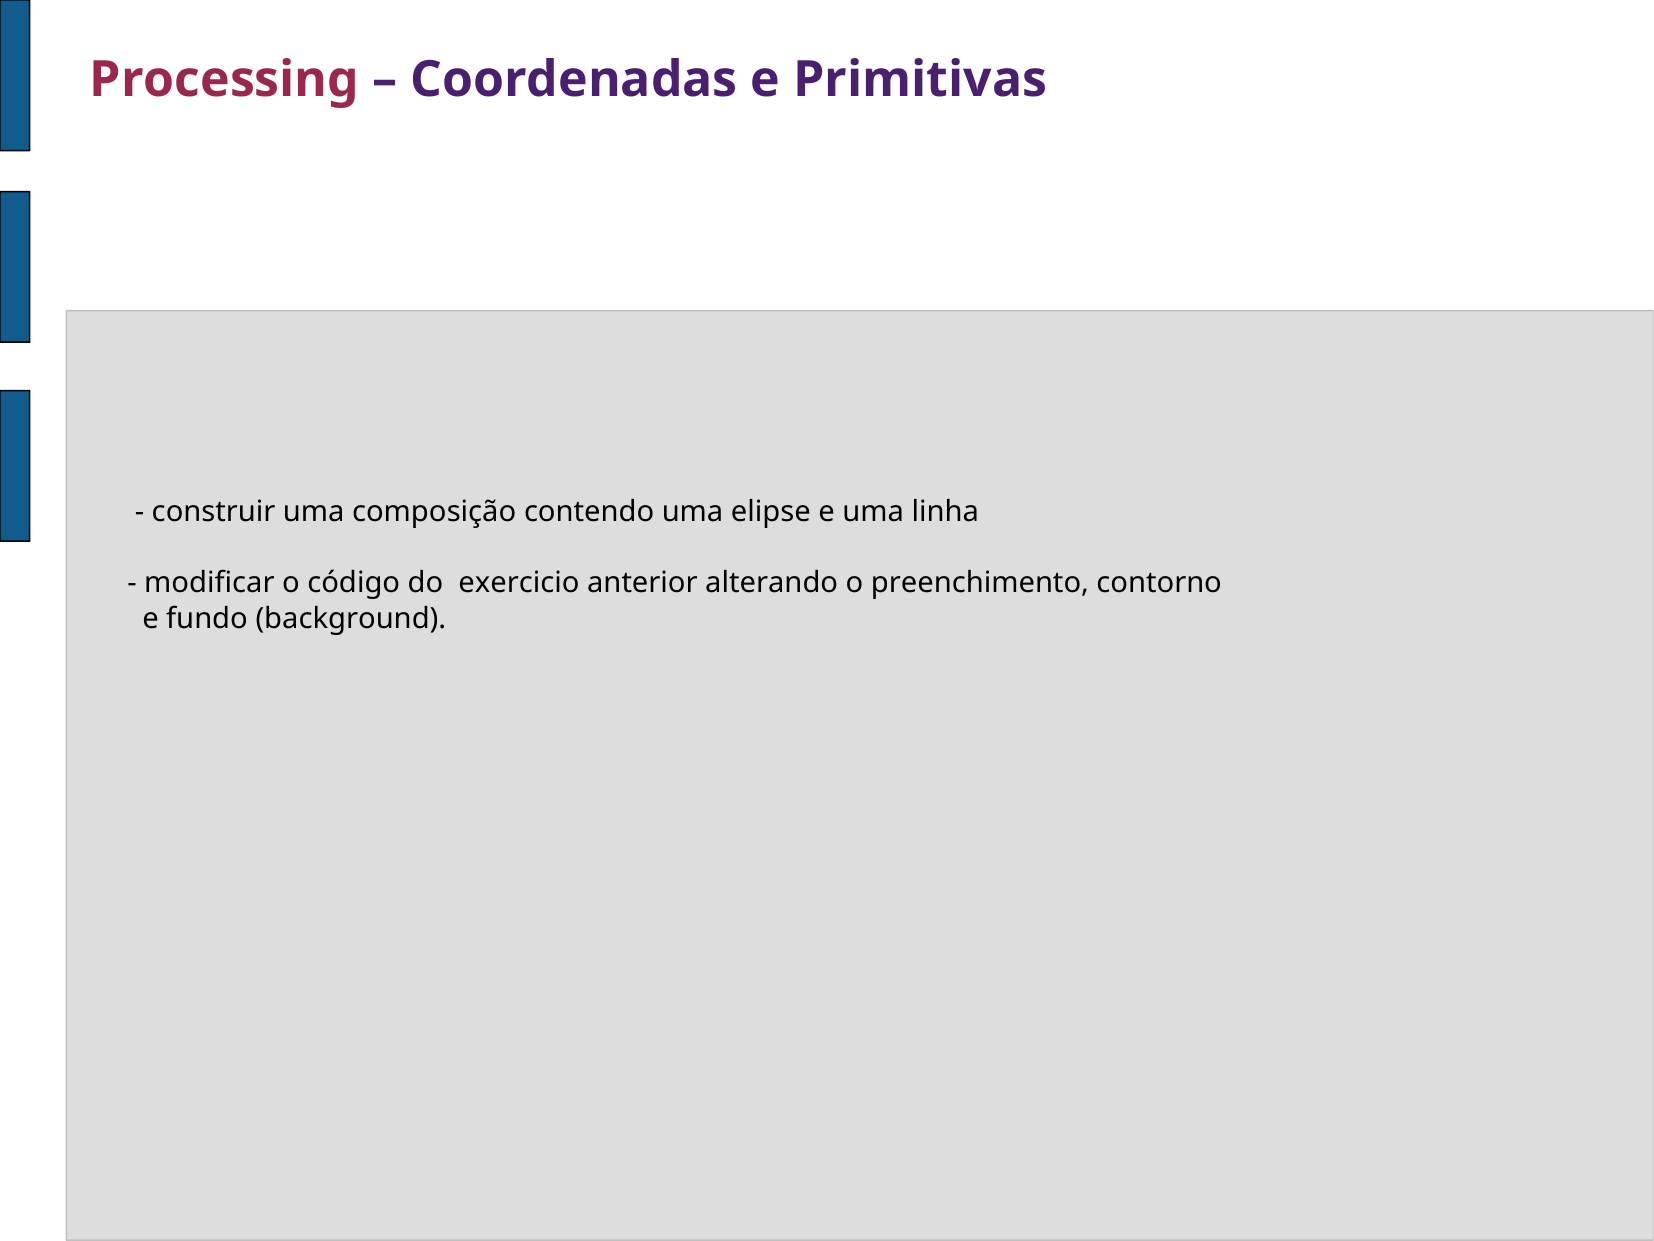

Processing – Coordenadas e Primitivas
 - construir uma composição contendo uma elipse e uma linha
- modificar o código do exercicio anterior alterando o preenchimento, contorno
 e fundo (background).